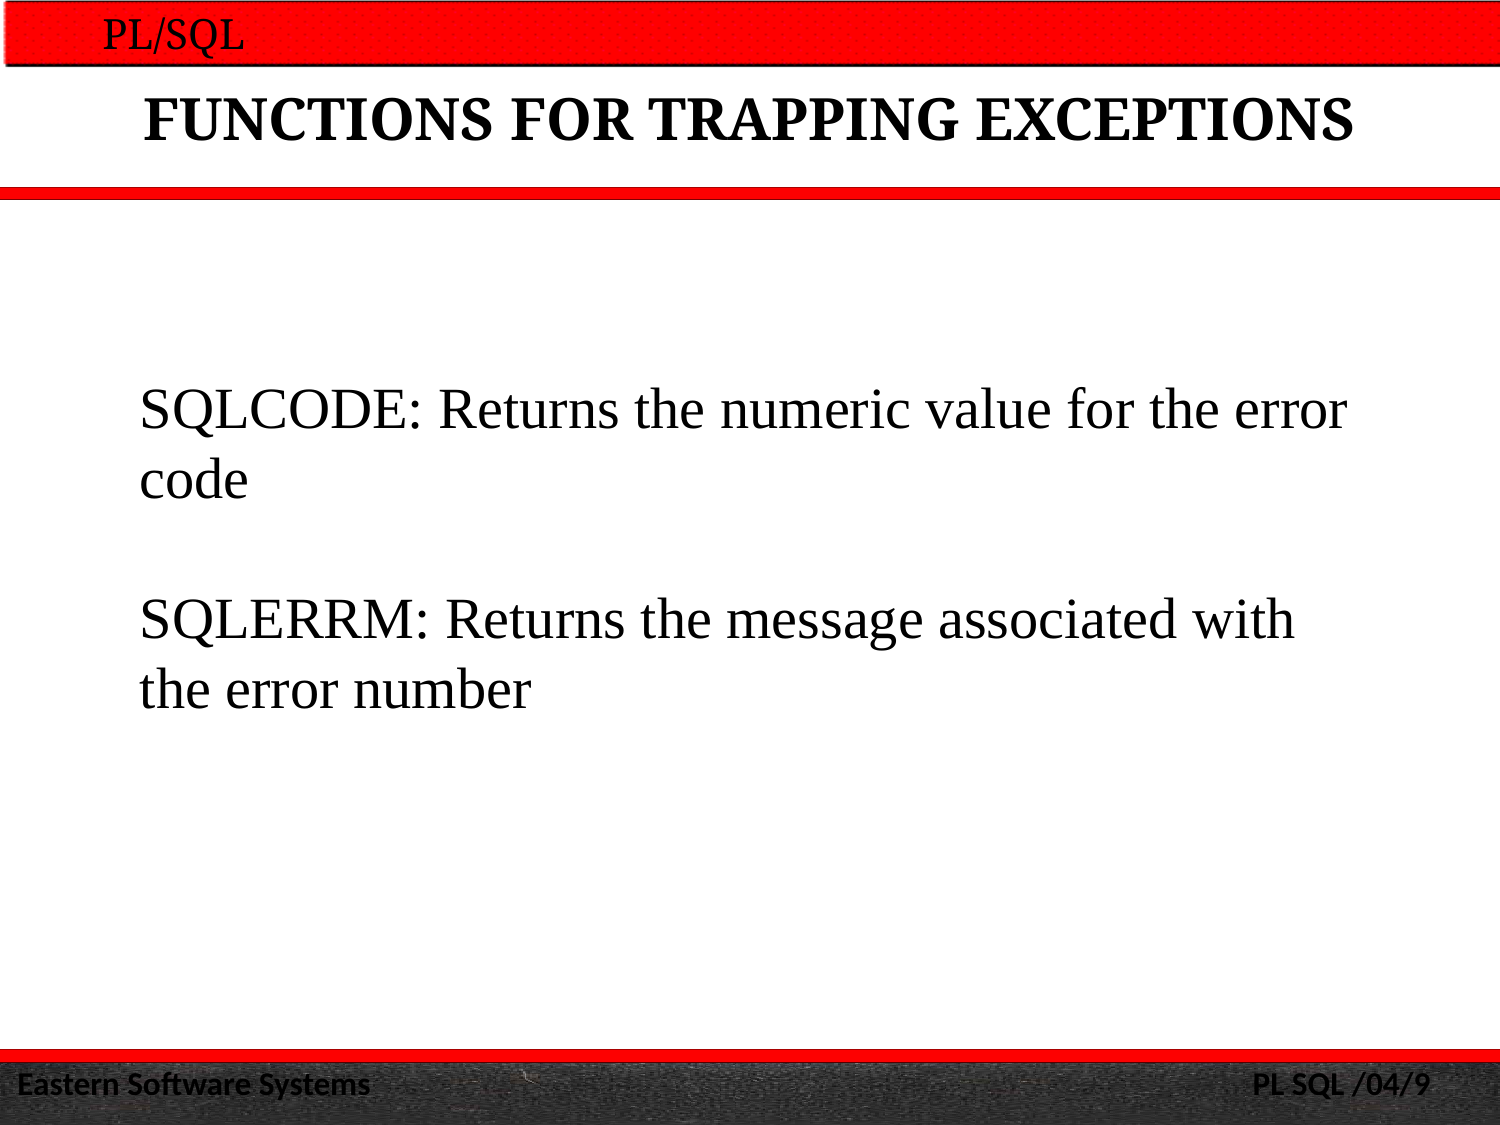

PL/SQL
FUNCTIONS FOR TRAPPING EXCEPTIONS
SQLCODE: Returns the numeric value for the error code
SQLERRM: Returns the message associated with the error number
Eastern Software Systems
 PL SQL /04/9